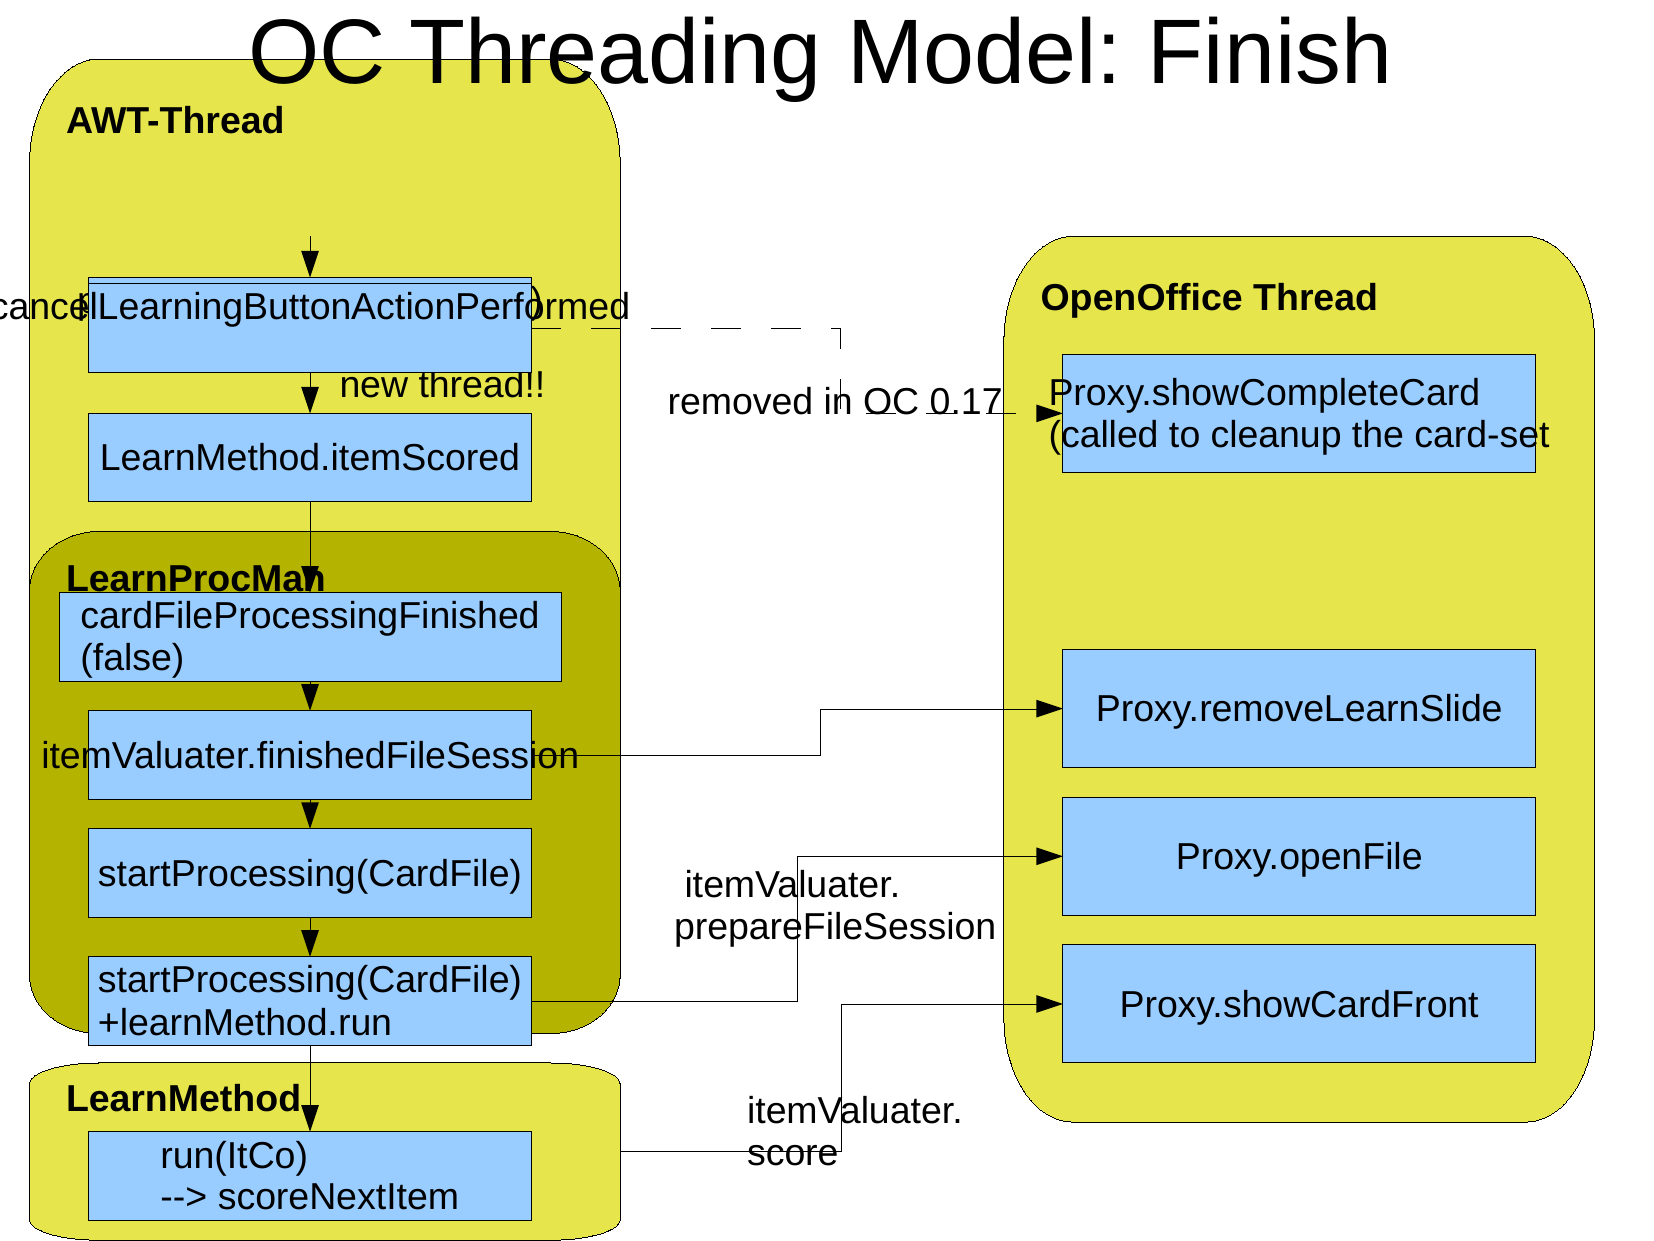

# OC Threading Model: Finish
AWT-Thread
OpenOffice Thread
publishItemScore(CANCEL)
cancelLearningButtonActionPerformed
Proxy.showCompleteCard
(called to cleanup the card-set
new thread!!
removed in OC 0.17
LearnMethod.itemScored
LearnProcMan
cardFileProcessingFinished
(false)
Proxy.removeLearnSlide
itemValuater.finishedFileSession
Proxy.openFile
startProcessing(CardFile)
 itemValuater.
prepareFileSession
Proxy.showCardFront
startProcessing(CardFile)
+learnMethod.run
LearnMethod
itemValuater.
score
run(ItCo)
--> scoreNextItem